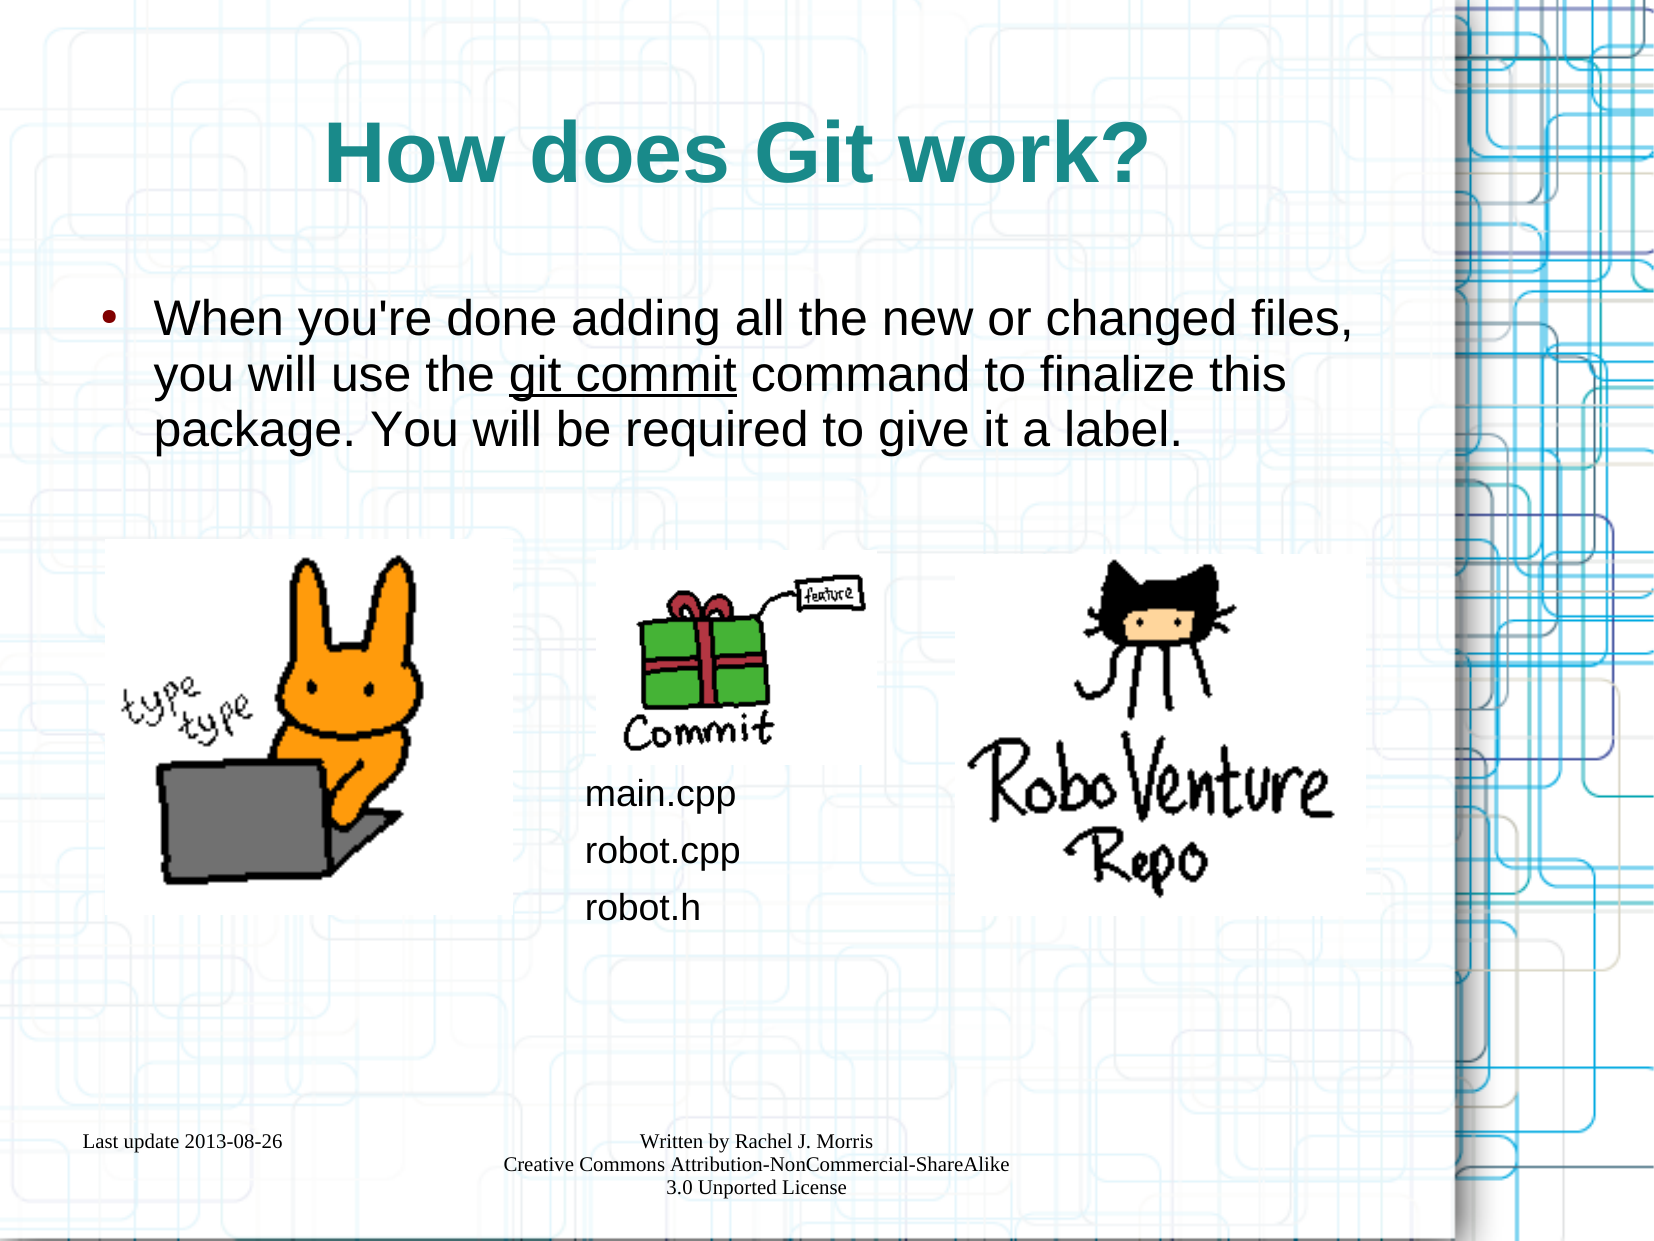

# How does Git work?
When you're done adding all the new or changed files, you will use the git commit command to finalize this package. You will be required to give it a label.
main.cpp
robot.cpp
robot.h